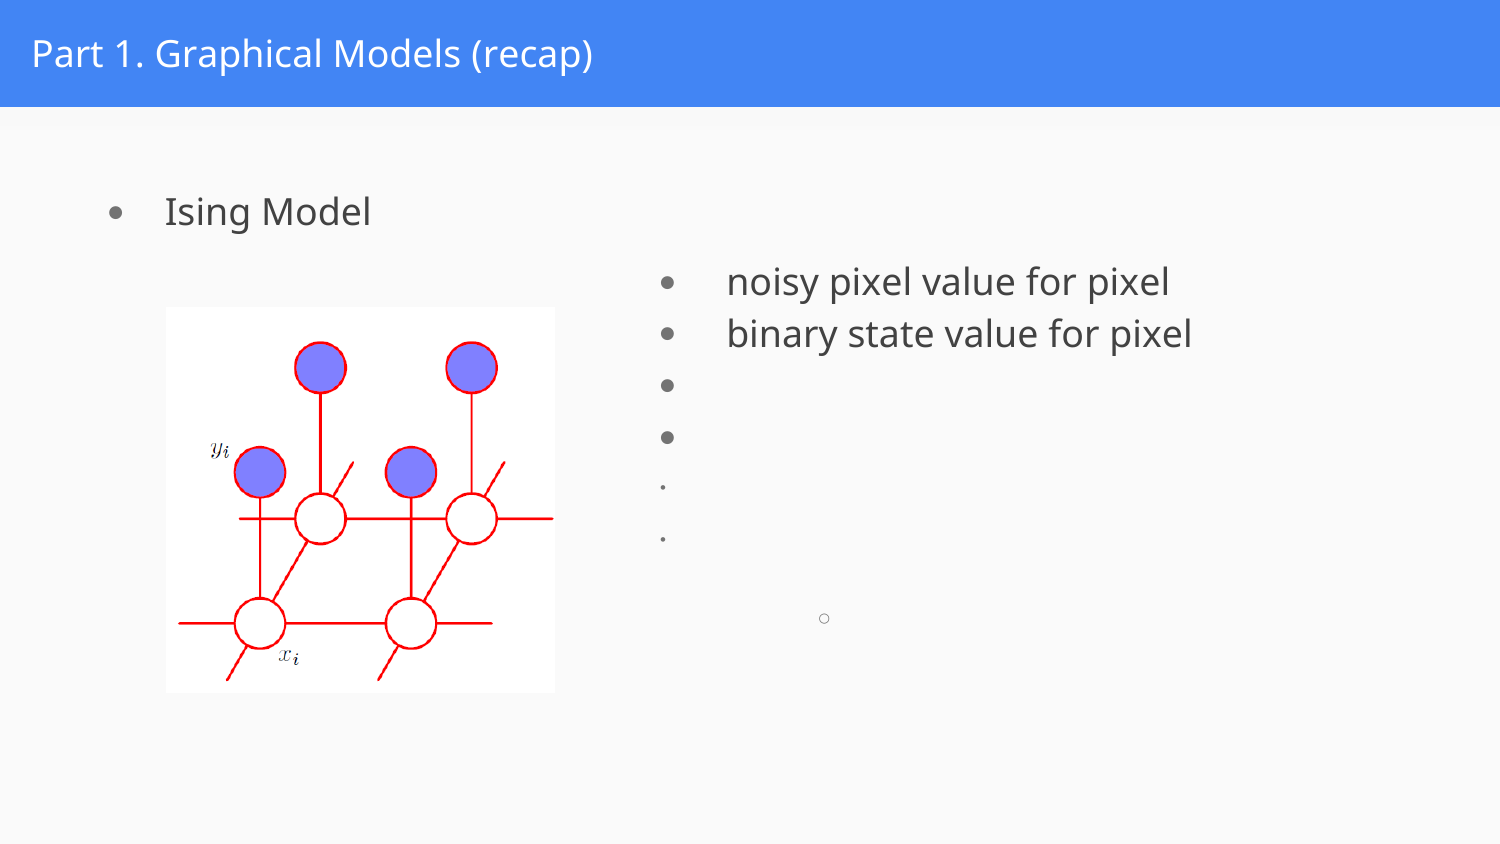

# Part 1. Graphical Models (recap)
Ising Model
 noisy pixel value for pixel
 binary state value for pixel